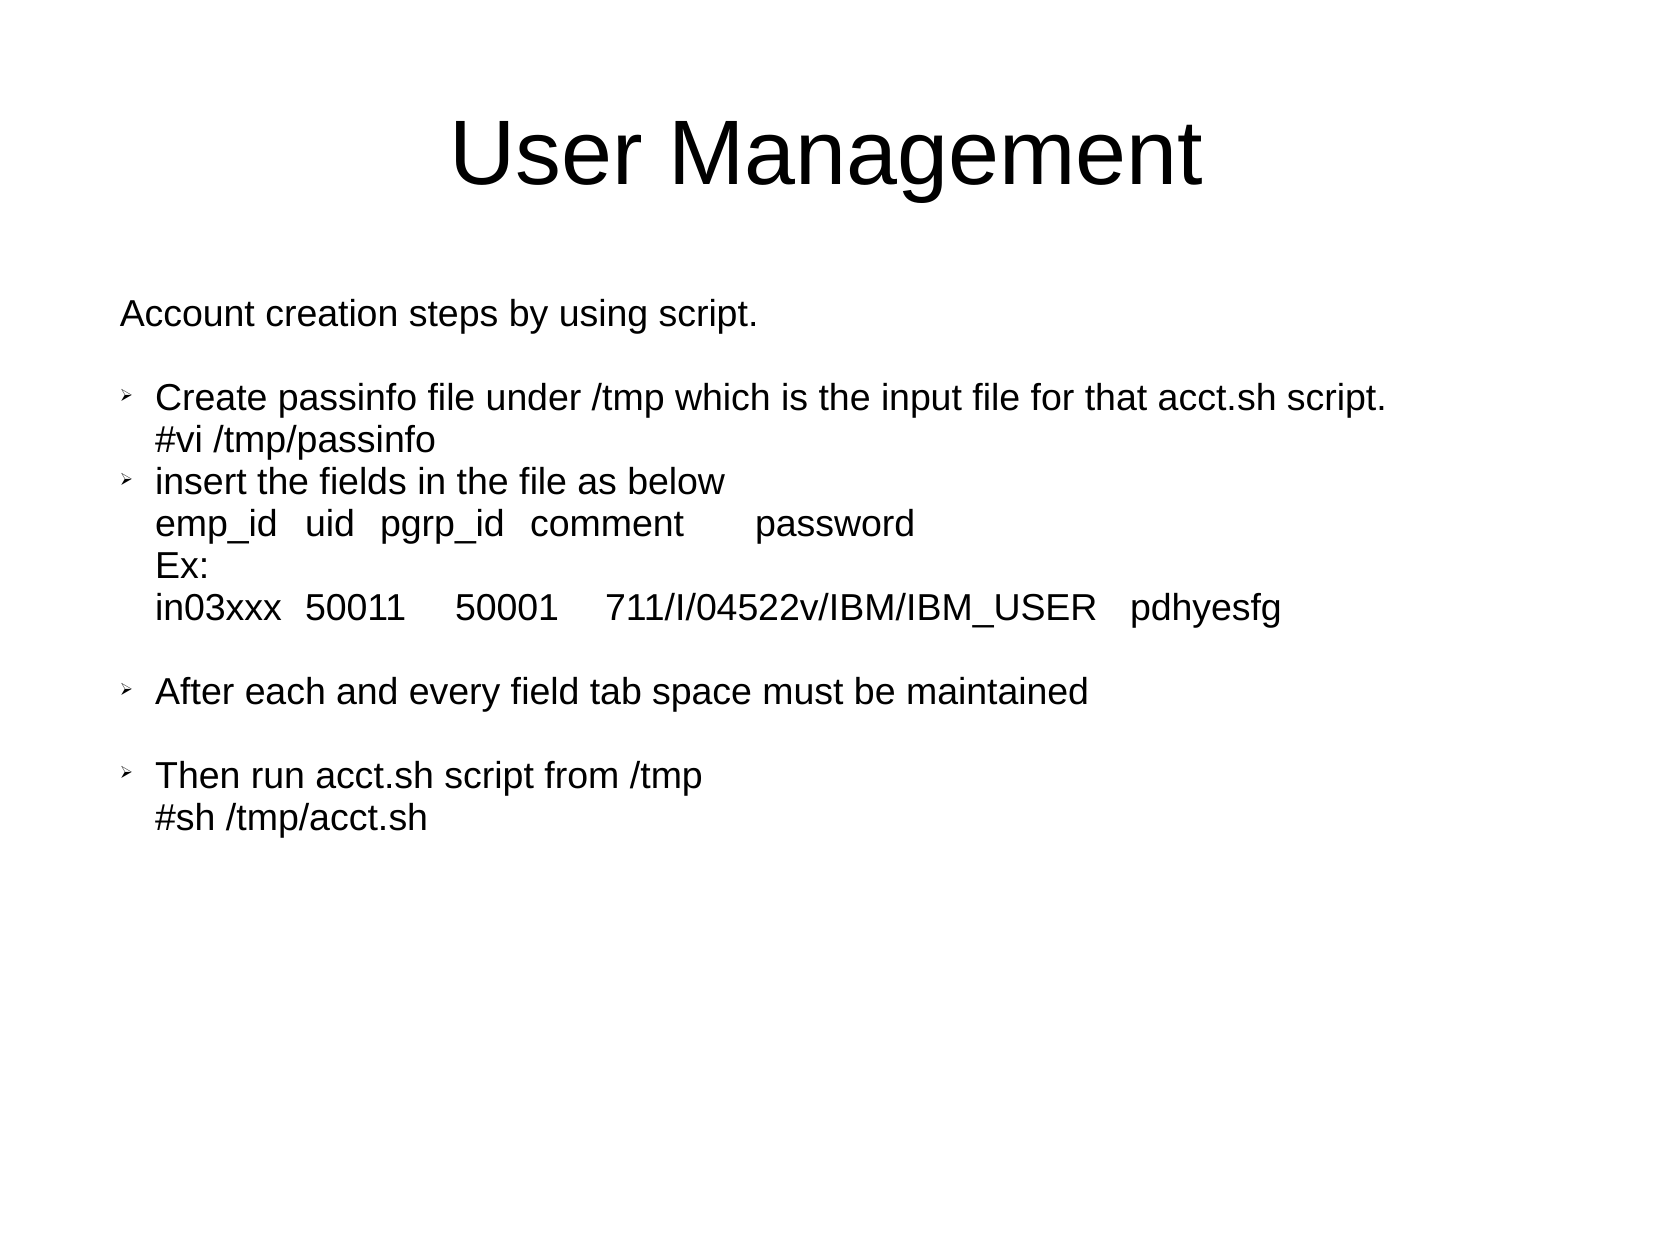

# User Management
Account creation steps by using script.
Create passinfo file under /tmp which is the input file for that acct.sh script.
#vi /tmp/passinfo
insert the fields in the file as below
emp_id	uid	pgrp_id	comment	password
Ex:
in03xxx	50011	50001	711/I/04522v/IBM/IBM_USER	pdhyesfg
After each and every field tab space must be maintained
Then run acct.sh script from /tmp
#sh /tmp/acct.sh